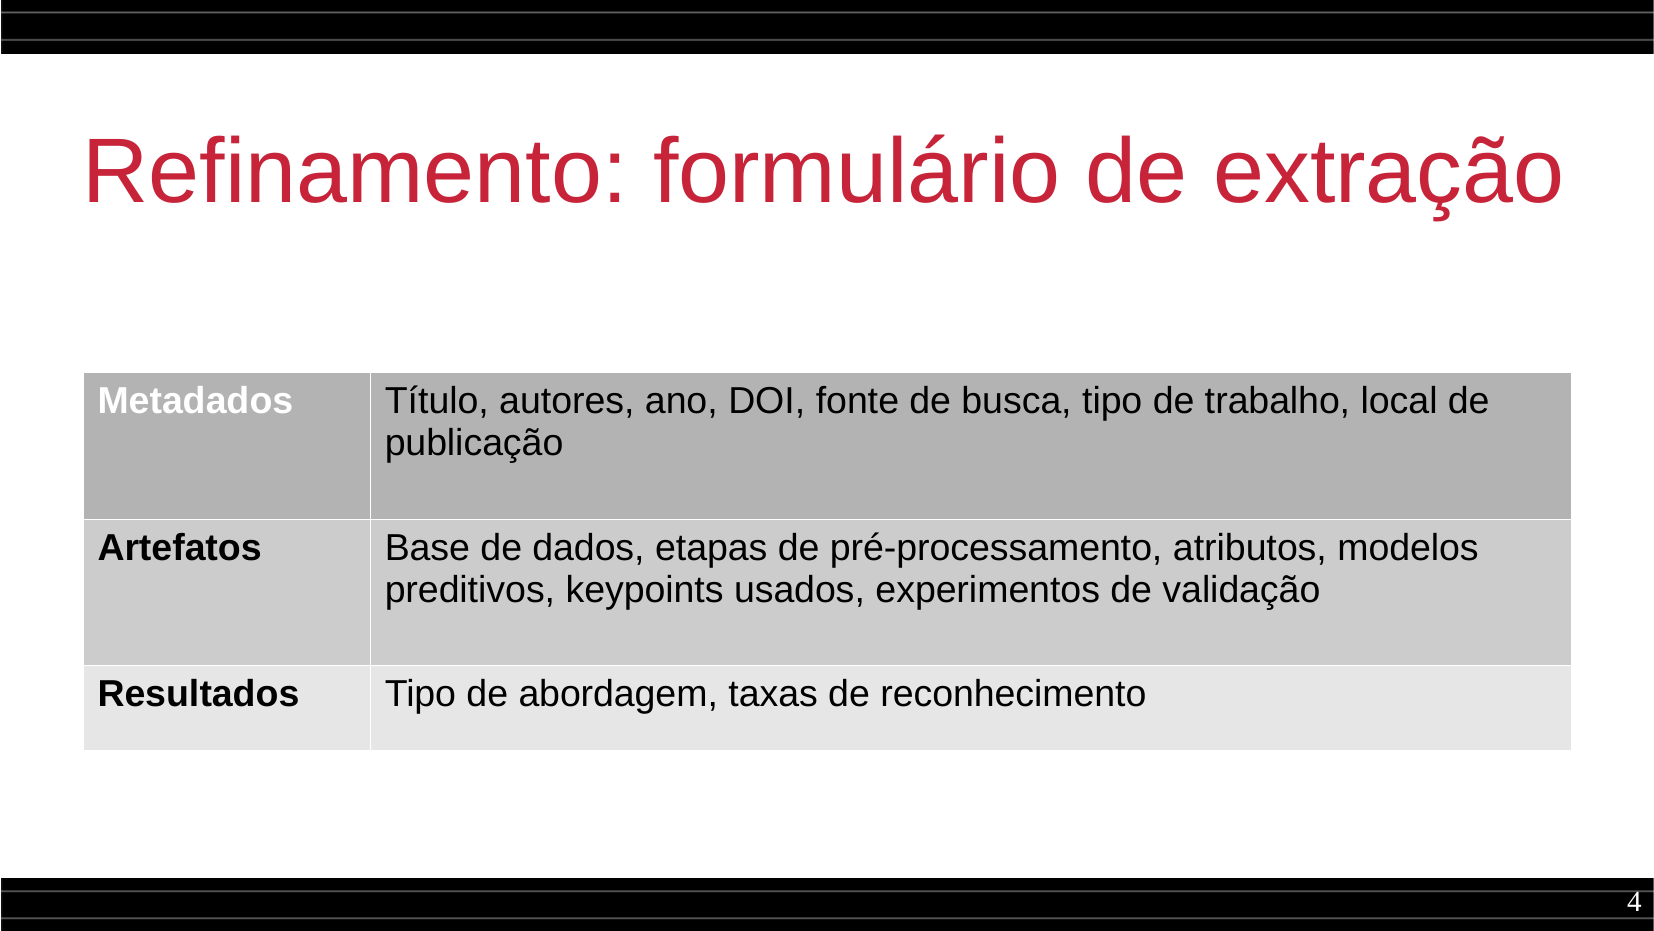

# Refinamento: formulário de extração
| Metadados | Título, autores, ano, DOI, fonte de busca, tipo de trabalho, local de publicação |
| --- | --- |
| Artefatos | Base de dados, etapas de pré-processamento, atributos, modelos preditivos, keypoints usados, experimentos de validação |
| Resultados | Tipo de abordagem, taxas de reconhecimento |